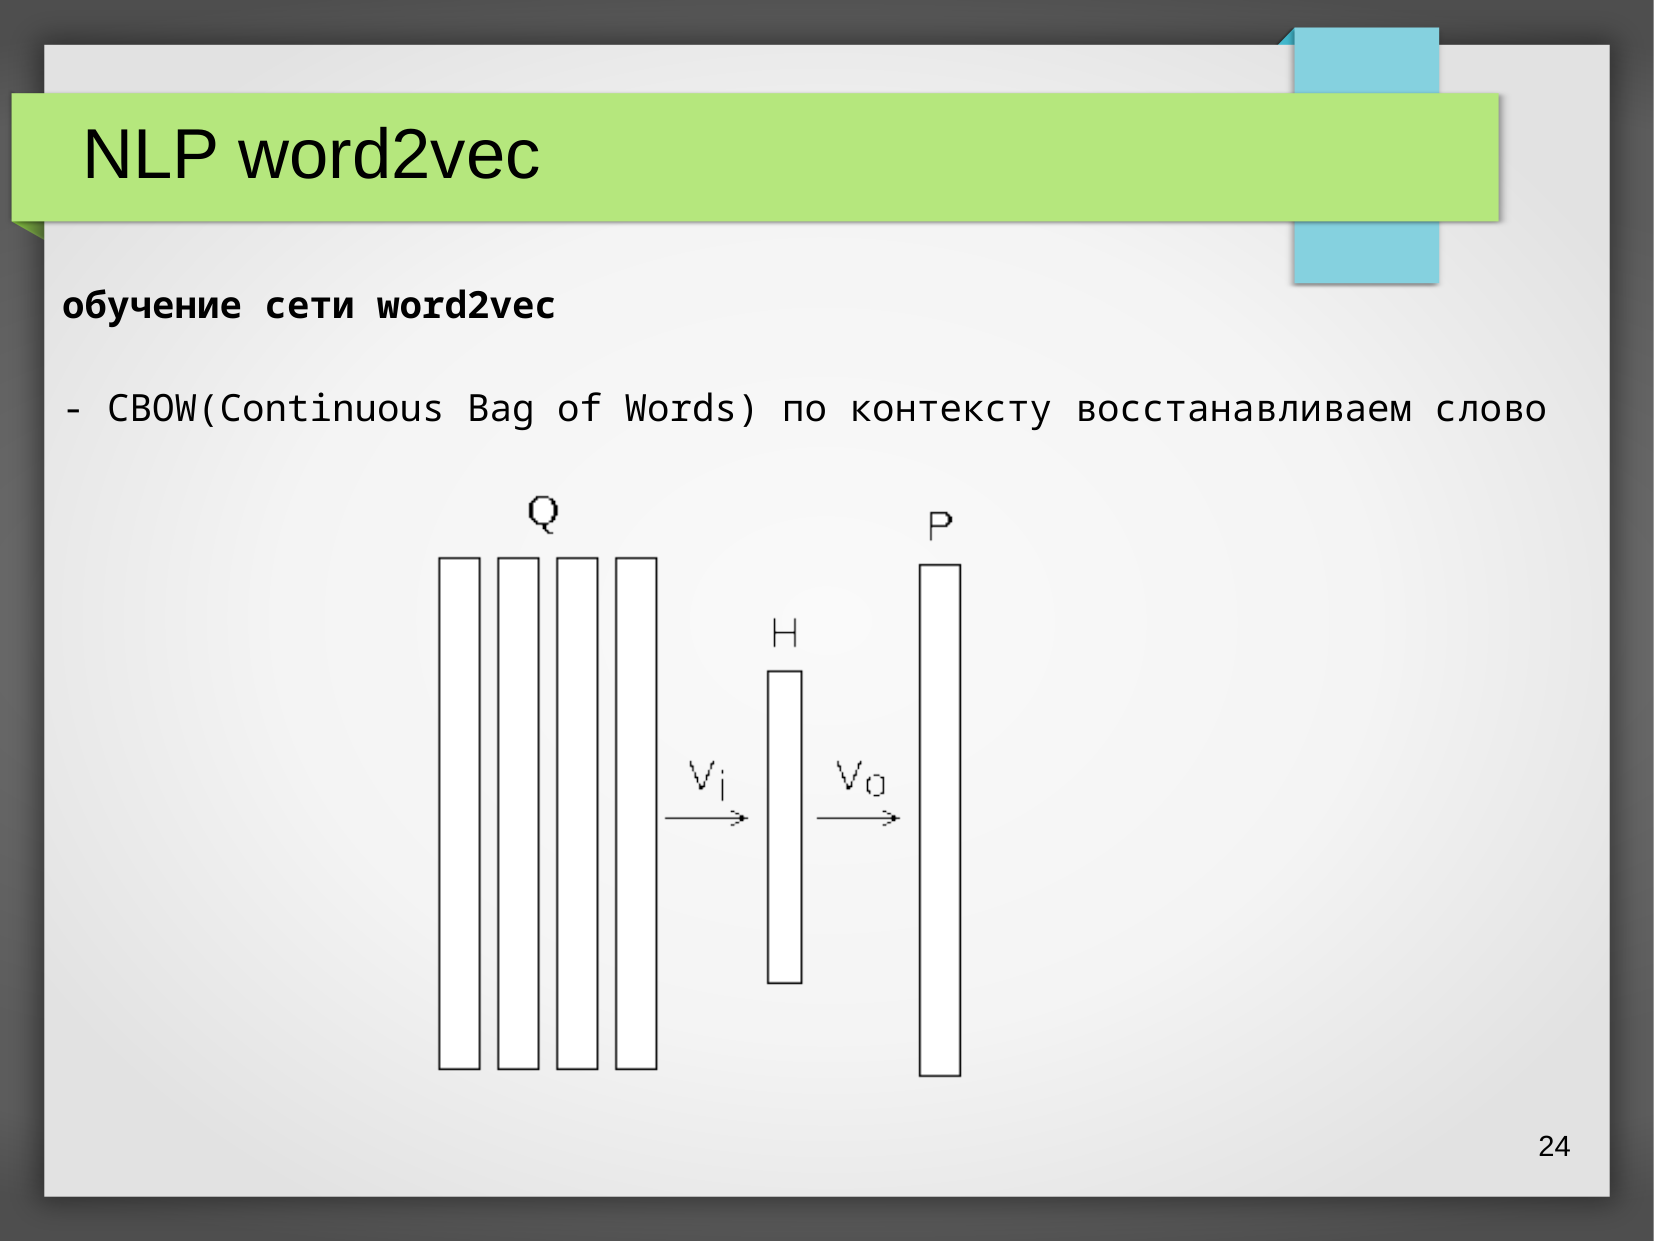

# NLP word2vec
обучение сети word2vec
- CBOW(Continuous Bag of Words) по контексту восстанавливаем слово
24